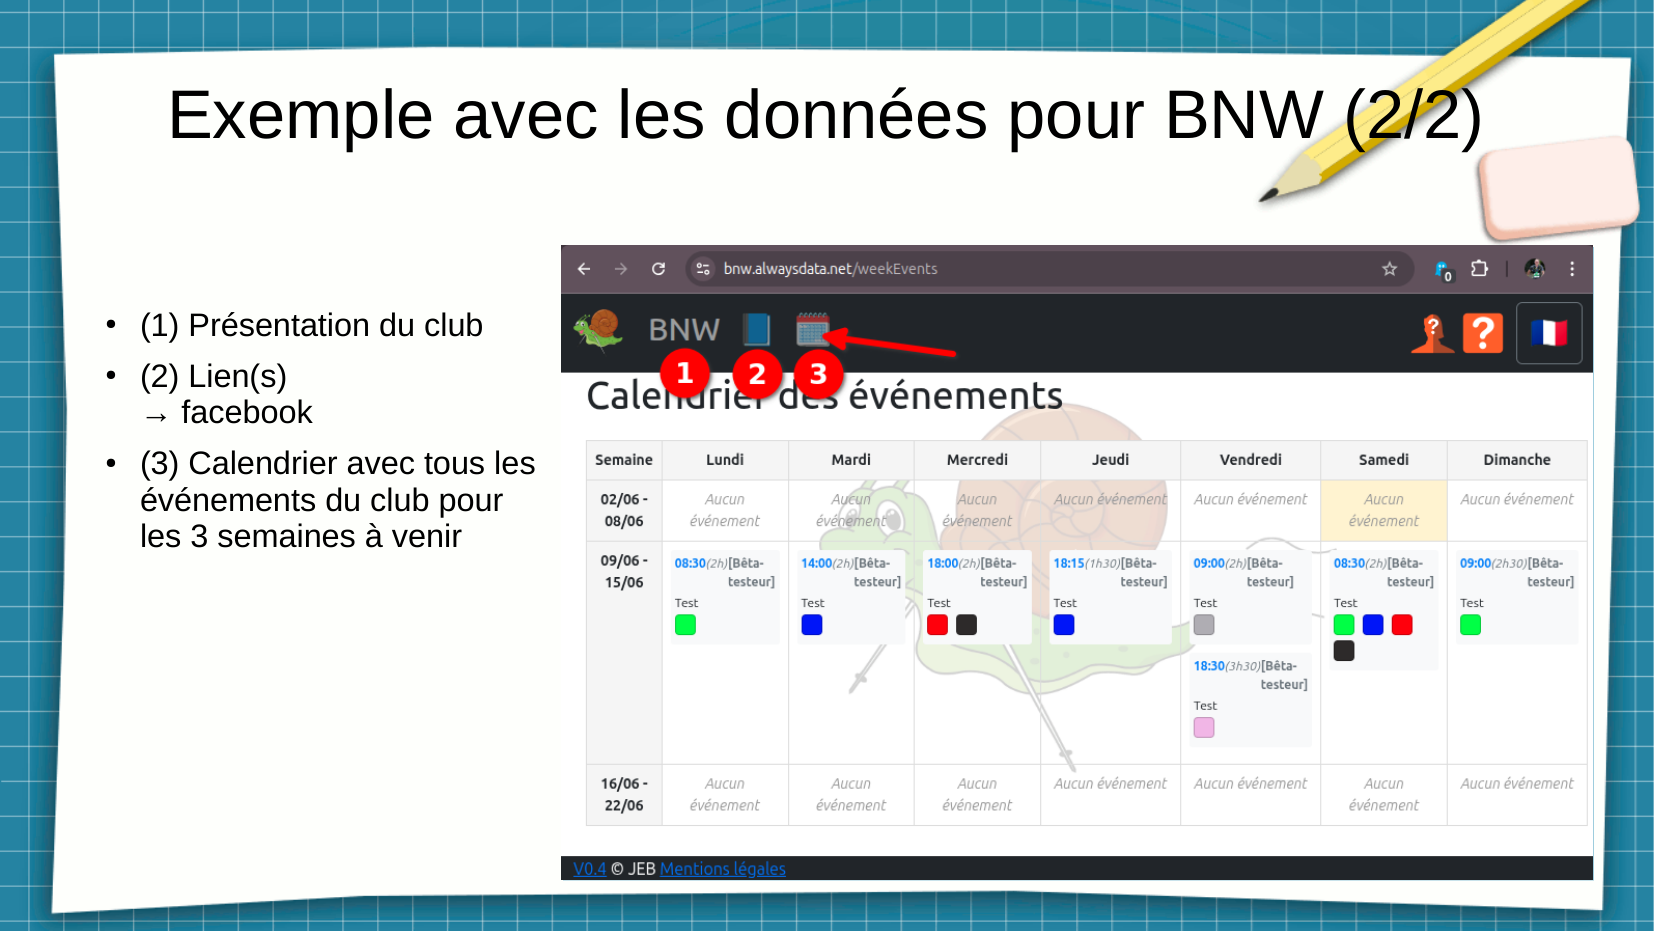

# Exemple avec les données pour BNW (2/2)
(1) Présentation du club
(2) Lien(s)
→ facebook
(3) Calendrier avec tous les événements du club pour les 3 semaines à venir